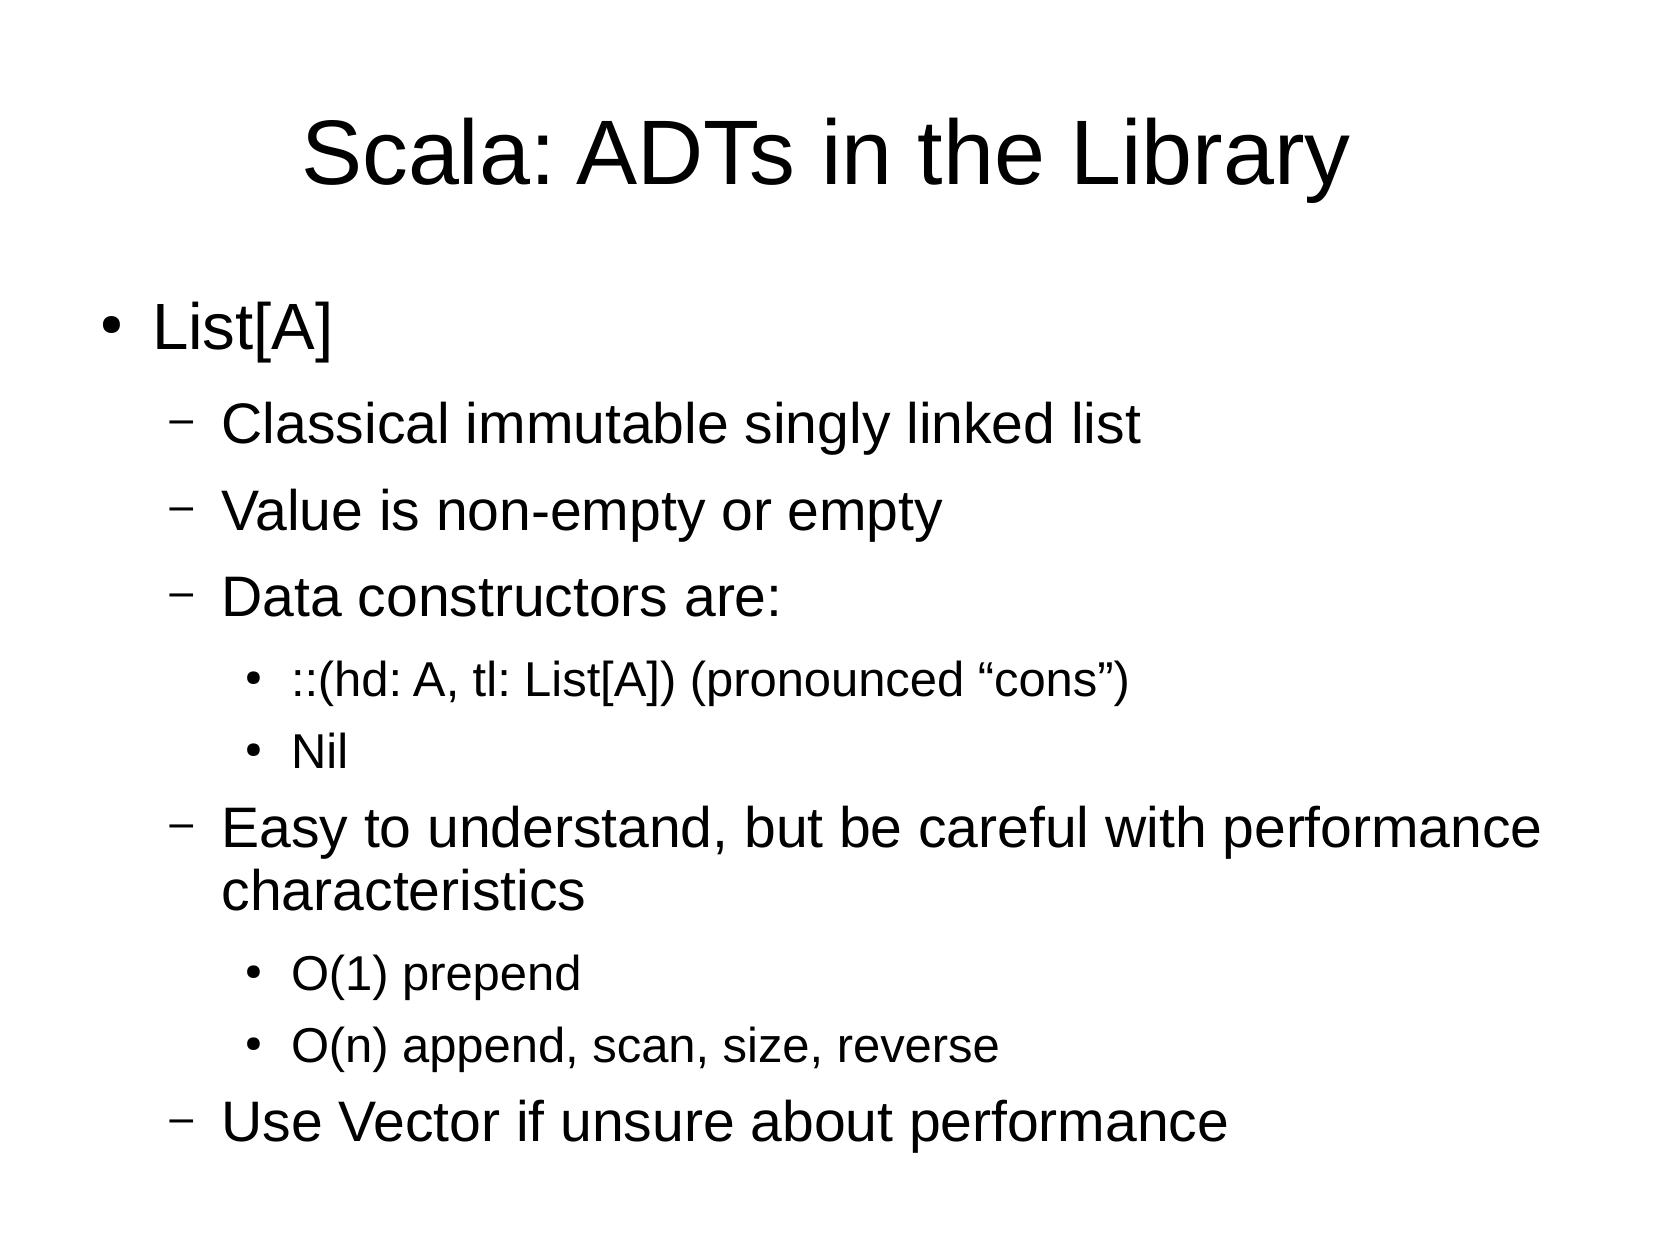

# Scala: ADTs in the Library
List[A]
Classical immutable singly linked list
Value is non-empty or empty
Data constructors are:
::(hd: A, tl: List[A]) (pronounced “cons”)
Nil
Easy to understand, but be careful with performance characteristics
O(1) prepend
O(n) append, scan, size, reverse
Use Vector if unsure about performance